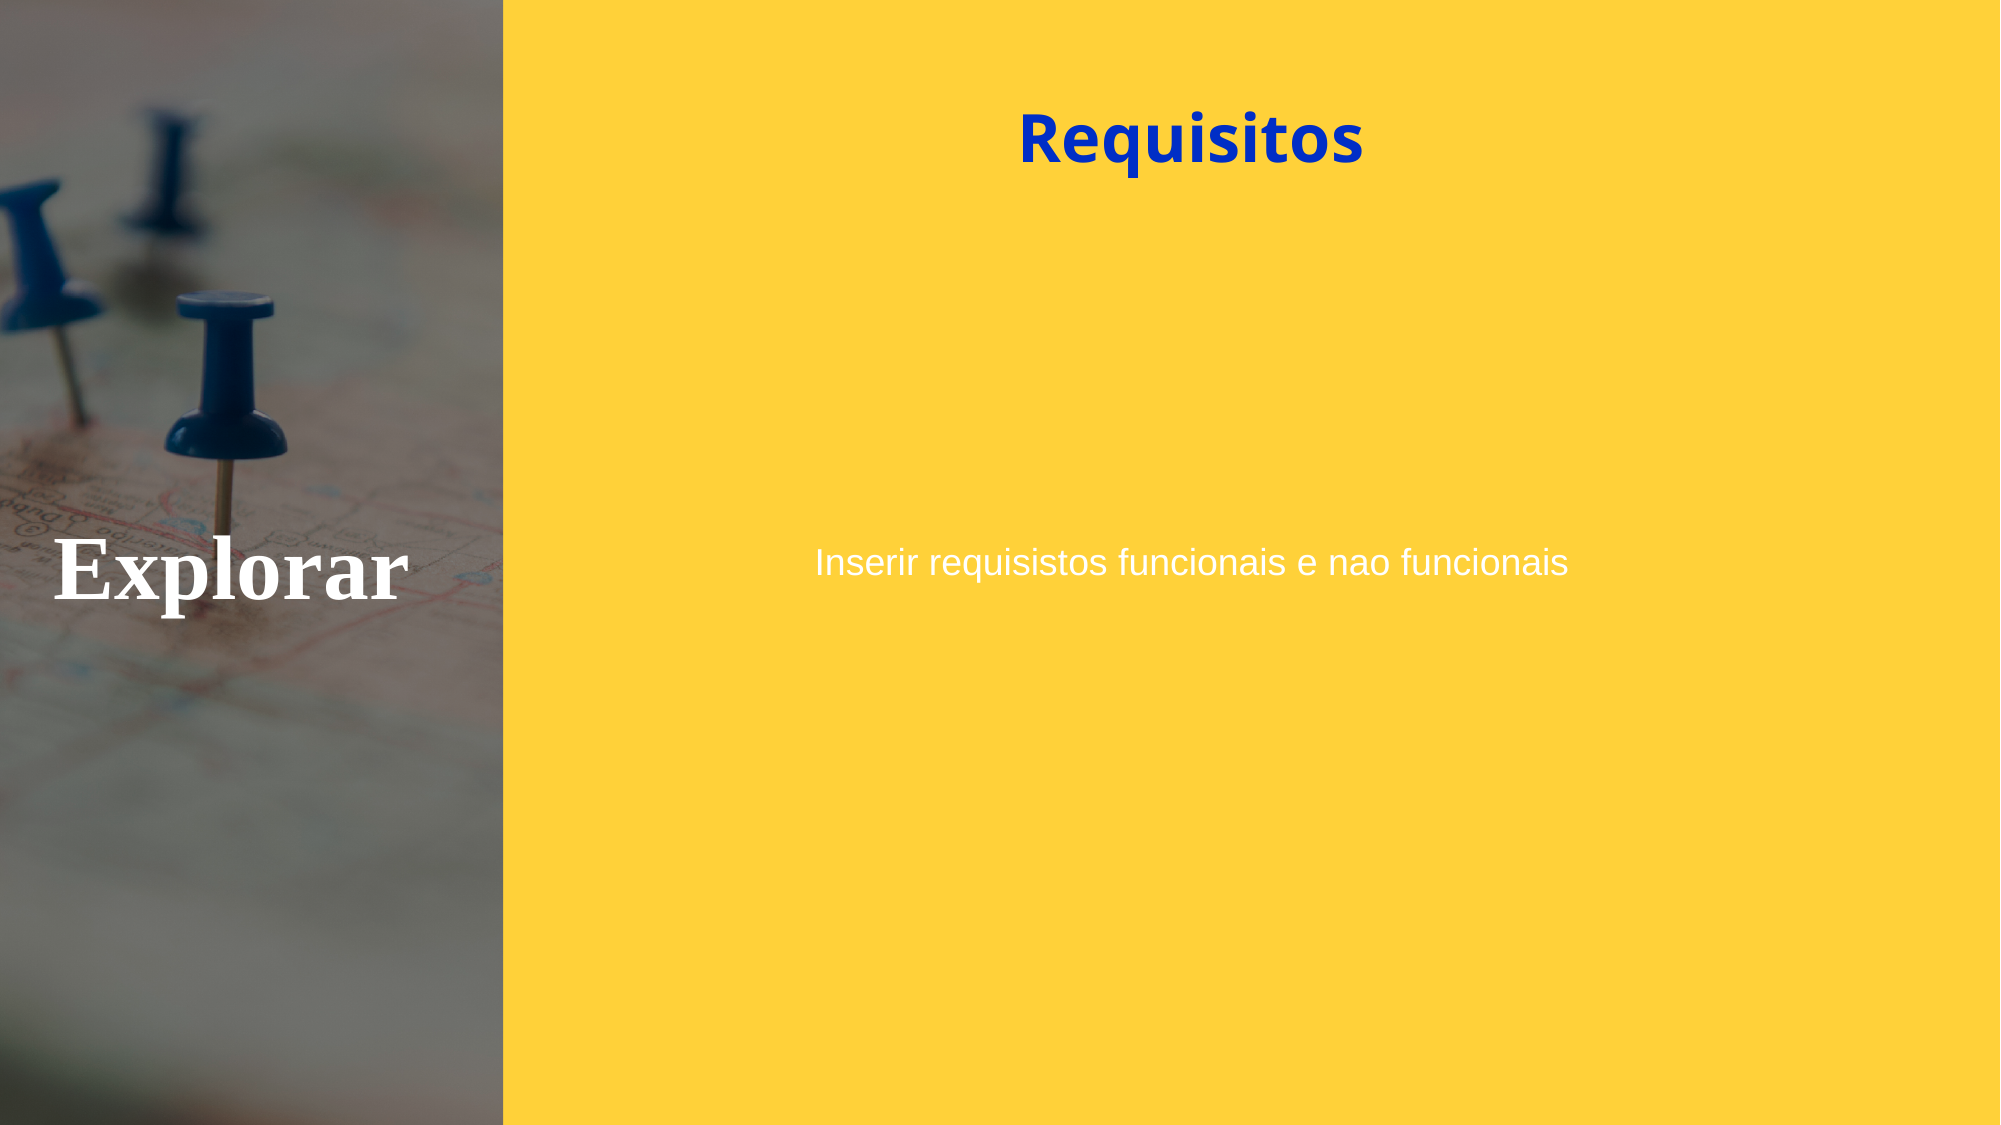

Inserir requisistos funcionais e nao funcionais
Requisitos
Explorar